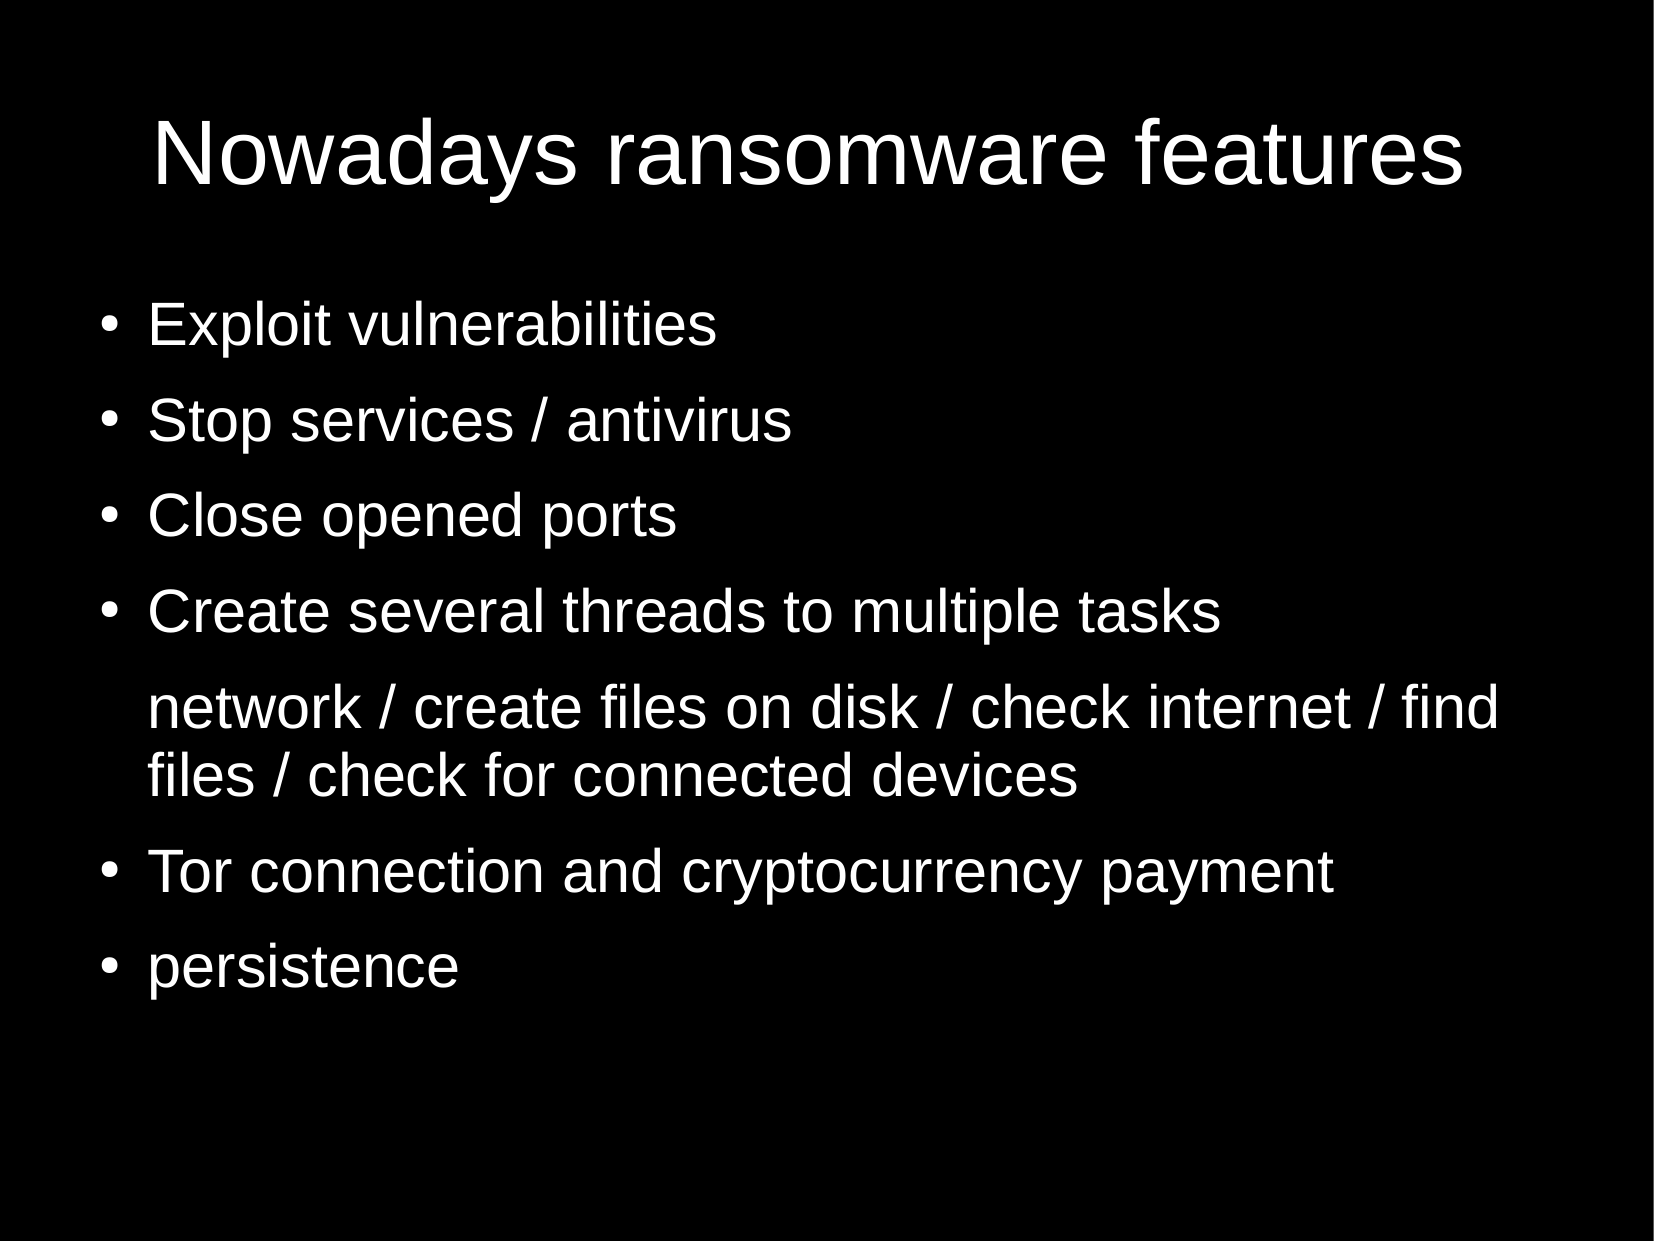

# Nowadays ransomware features
Exploit vulnerabilities
Stop services / antivirus
Close opened ports
Create several threads to multiple tasks
network / create files on disk / check internet / find files / check for connected devices
Tor connection and cryptocurrency payment
persistence